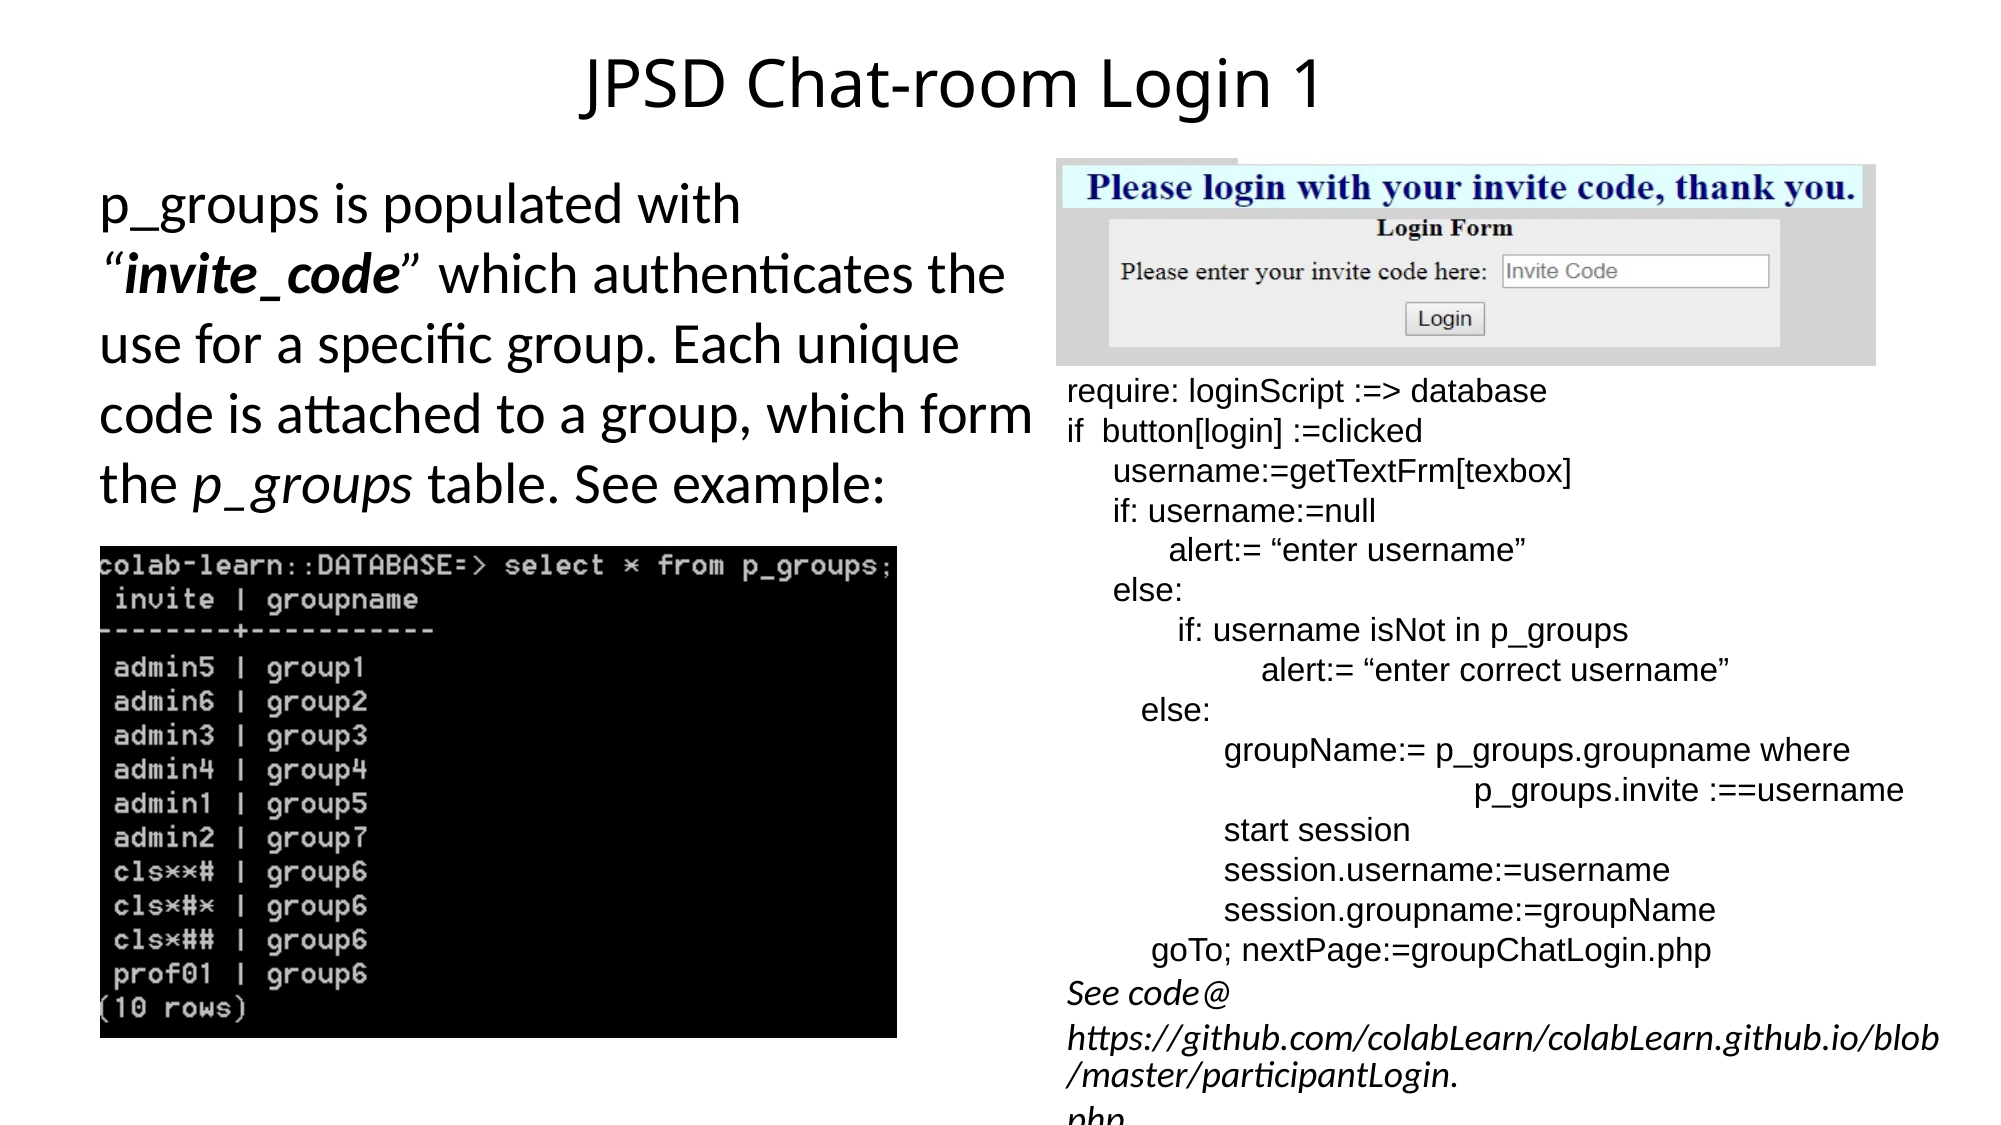

# JPSD Chat-room Login 1
p_groups is populated with “invite_code” which authenticates the use for a specific group. Each unique code is attached to a group, which form the p_groups table. See example:
require: loginScript :=> database
if button[login] :=clicked
 username:=getTextFrm[texbox]
 if: username:=null
 alert:= “enter username”
 else:
 if: username isNot in p_groups
 alert:= “enter correct username”
 else:
 groupName:= p_groups.groupname where
 p_groups.invite :==username
 start session
 session.username:=username
 session.groupname:=groupName
	 goTo; nextPage:=groupChatLogin.php
See code@ https://github.com/colabLearn/colabLearn.github.io/blob/master/participantLogin.php